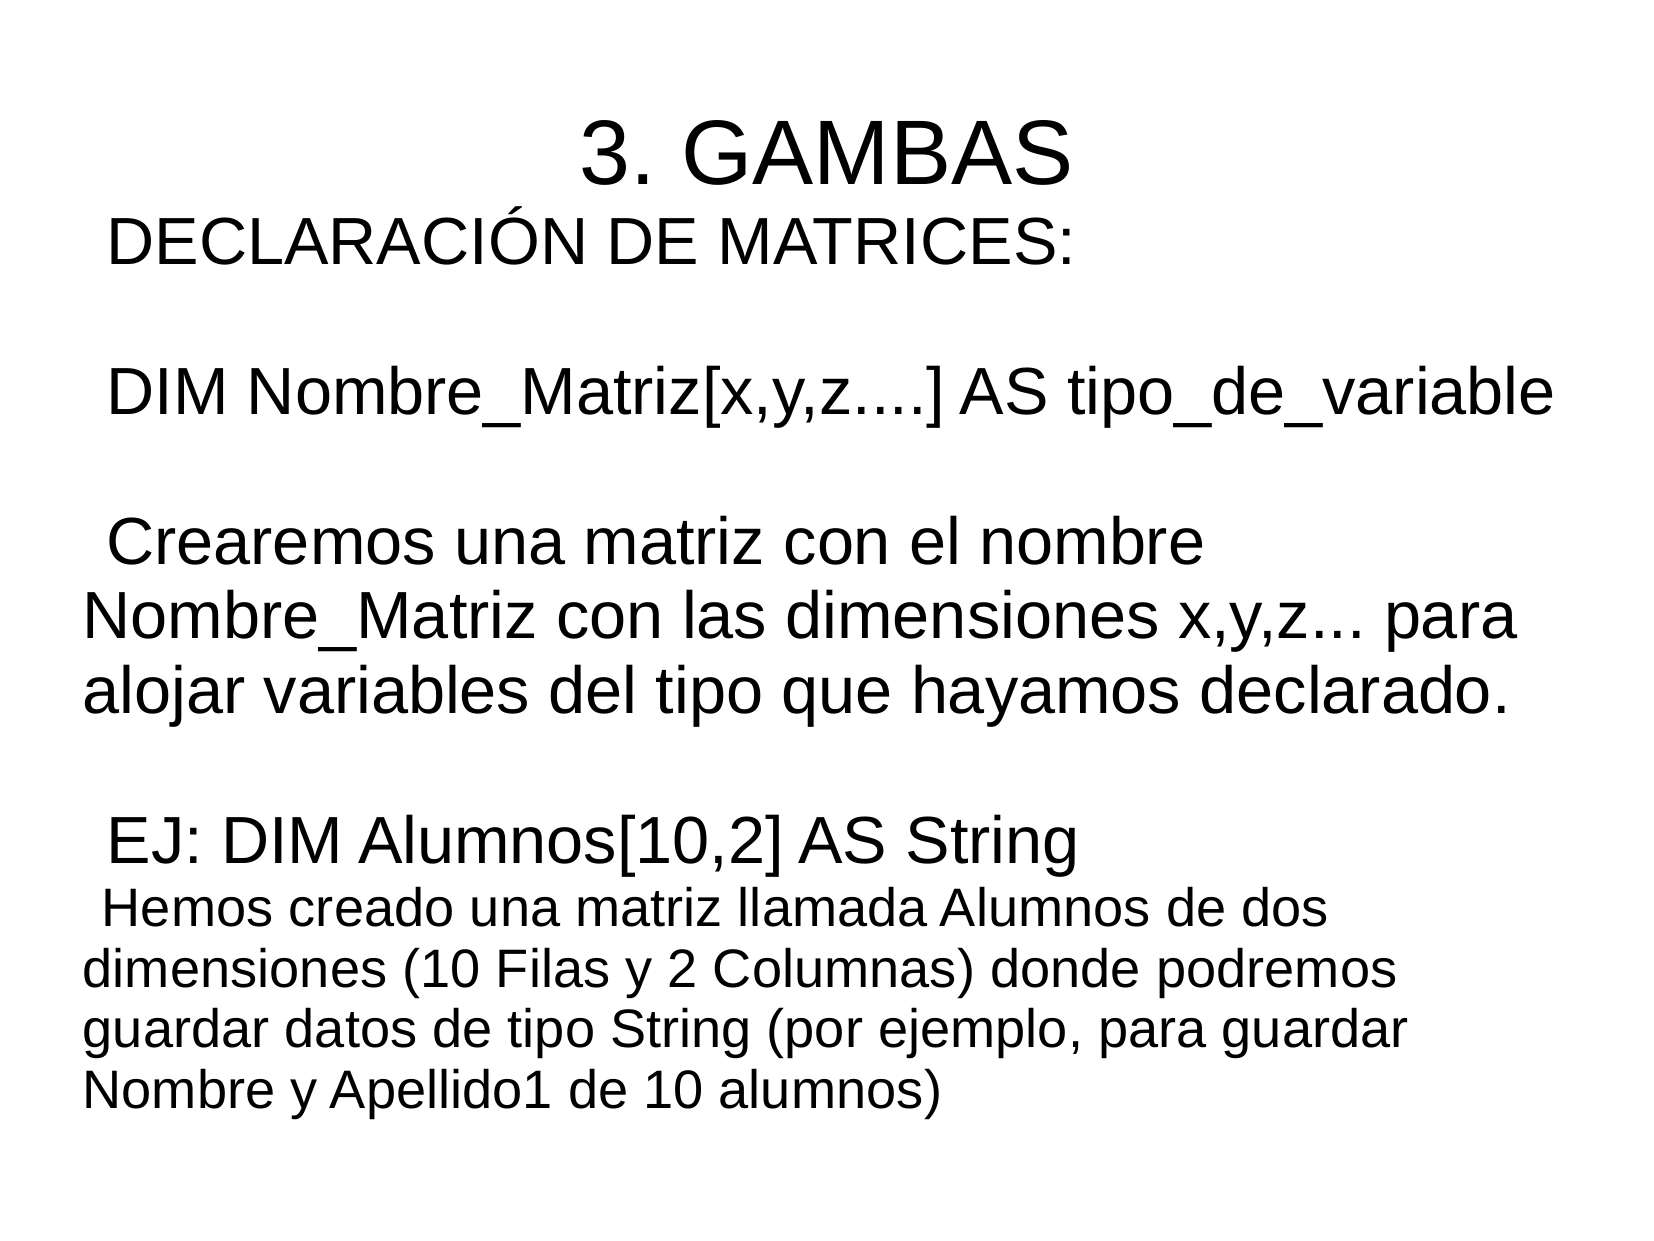

# 3. GAMBAS
DECLARACIÓN DE MATRICES:
DIM Nombre_Matriz[x,y,z....] AS tipo_de_variable
Crearemos una matriz con el nombre Nombre_Matriz con las dimensiones x,y,z... para alojar variables del tipo que hayamos declarado.
EJ: DIM Alumnos[10,2] AS String
Hemos creado una matriz llamada Alumnos de dos dimensiones (10 Filas y 2 Columnas) donde podremos guardar datos de tipo String (por ejemplo, para guardar Nombre y Apellido1 de 10 alumnos)